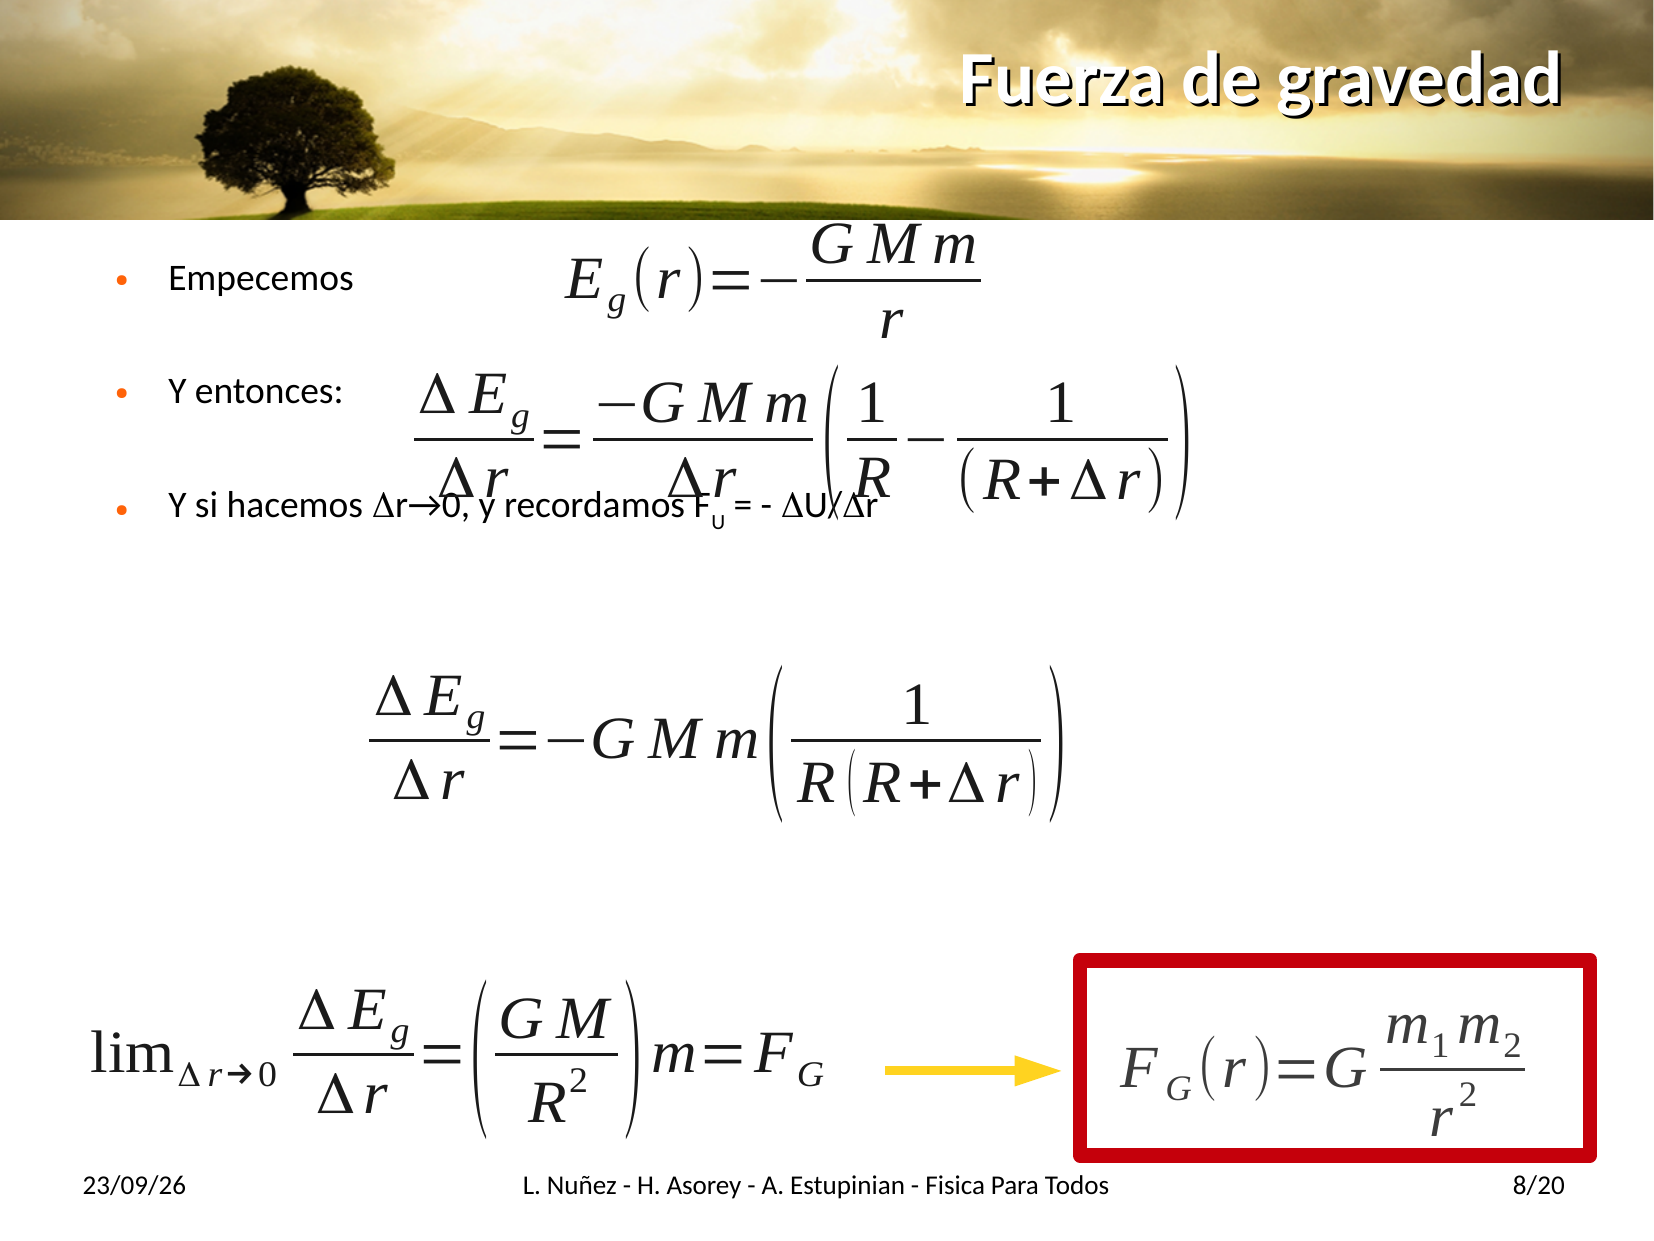

# Fuerza de gravedad
Empecemos
Y entonces:
Y si hacemos Dr→0, y recordamos FU = - DU/Dr
L. Nuñez - H. Asorey - A. Estupinian - Fisica Para Todos
8